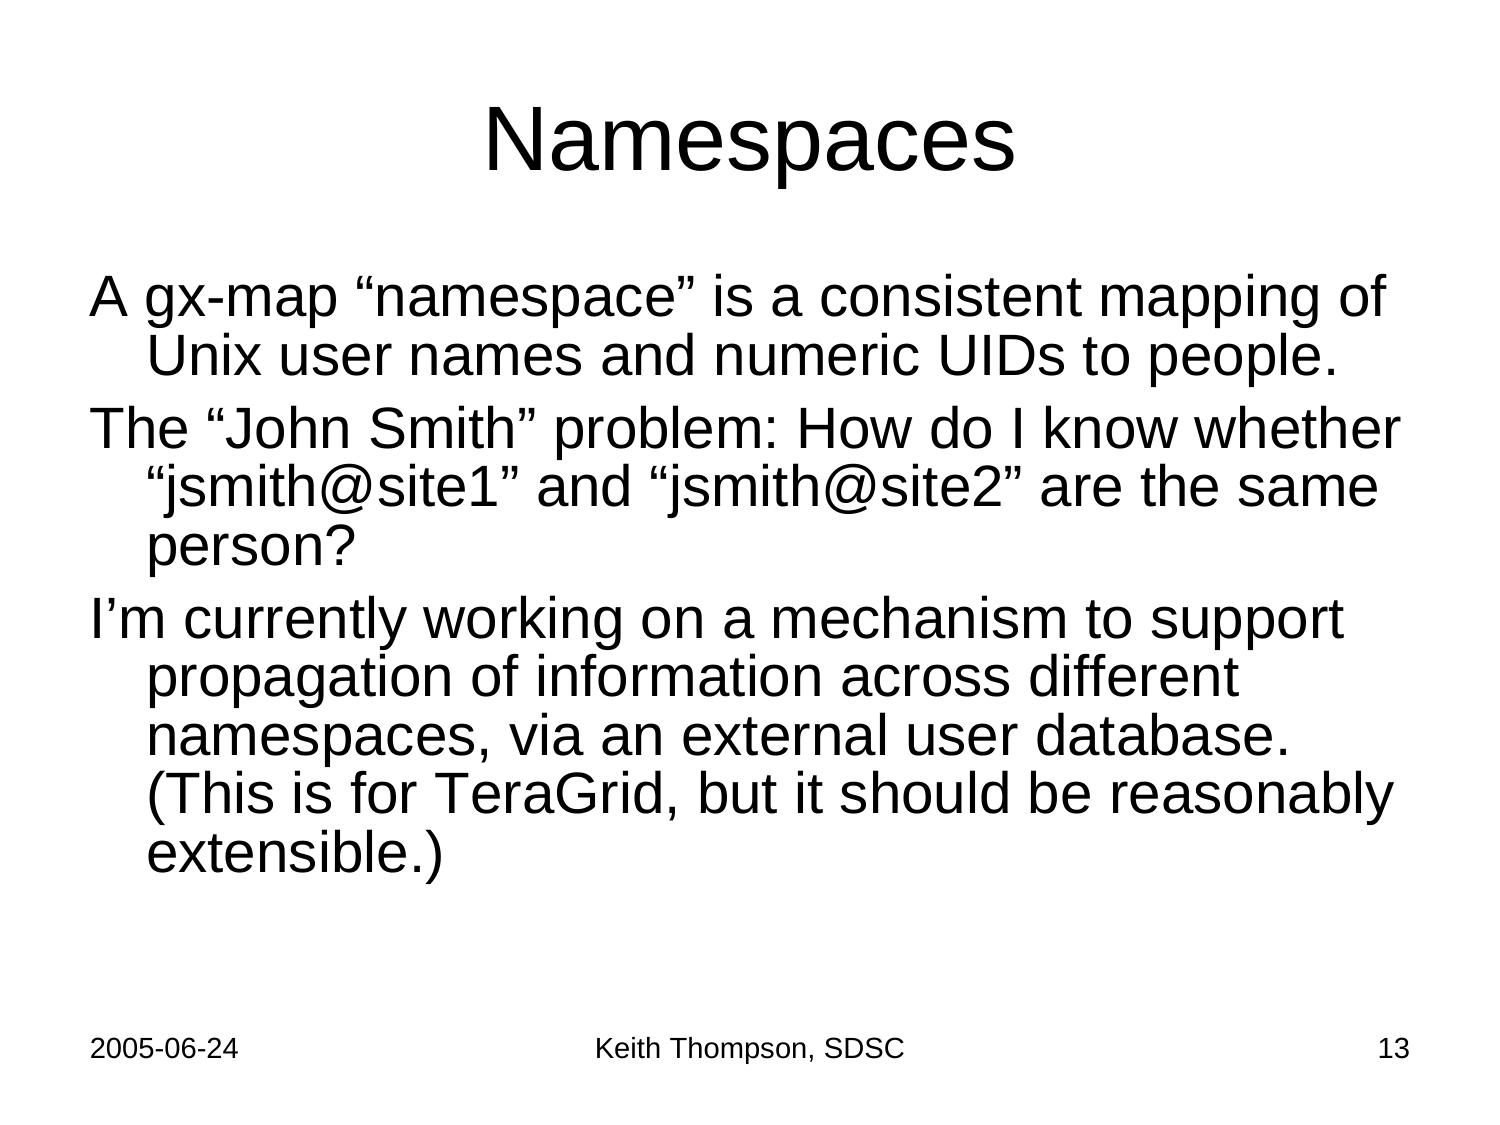

# Namespaces
A gx-map “namespace” is a consistent mapping of Unix user names and numeric UIDs to people.
The “John Smith” problem: How do I know whether “jsmith@site1” and “jsmith@site2” are the same person?
I’m currently working on a mechanism to support propagation of information across different namespaces, via an external user database. (This is for TeraGrid, but it should be reasonably extensible.)
2005-06-24
Keith Thompson, SDSC
13